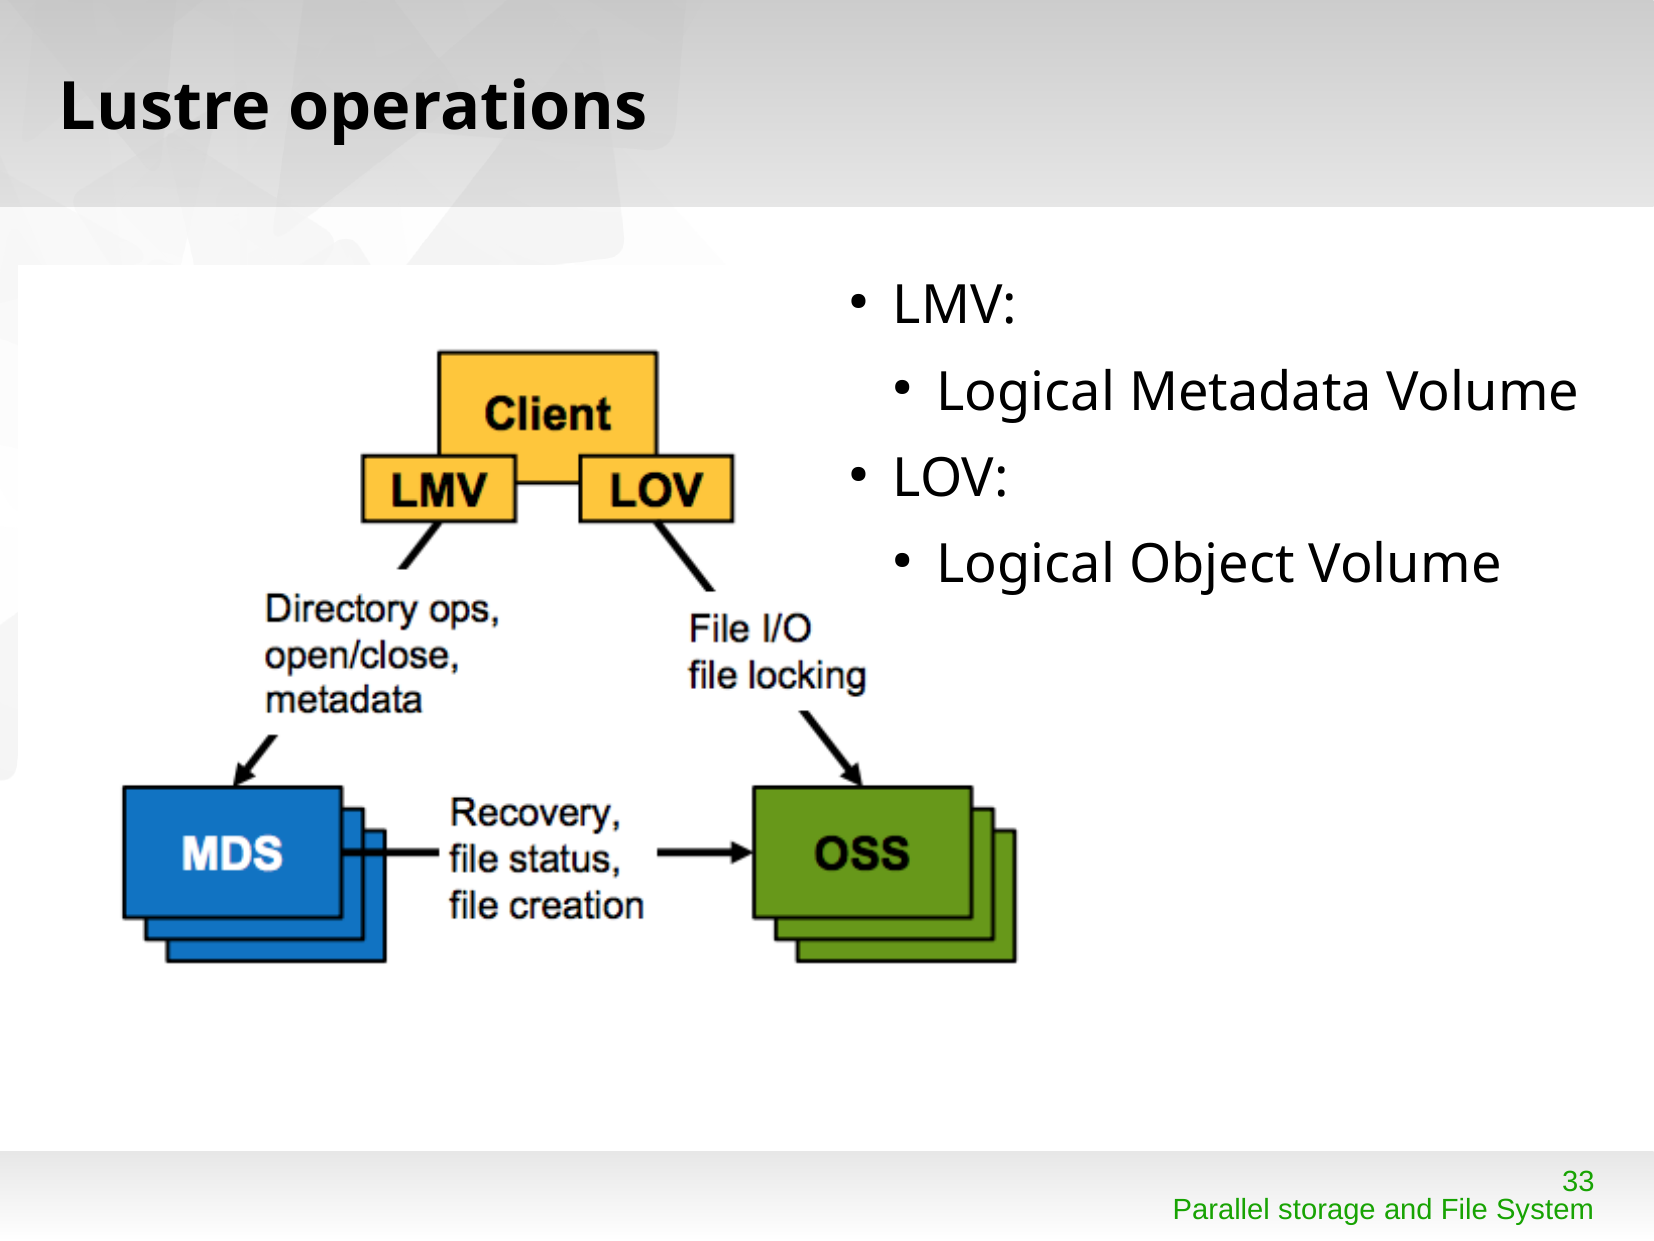

# Lustre operations
LMV:
Logical Metadata Volume
LOV:
Logical Object Volume
33
Parallel storage and File System